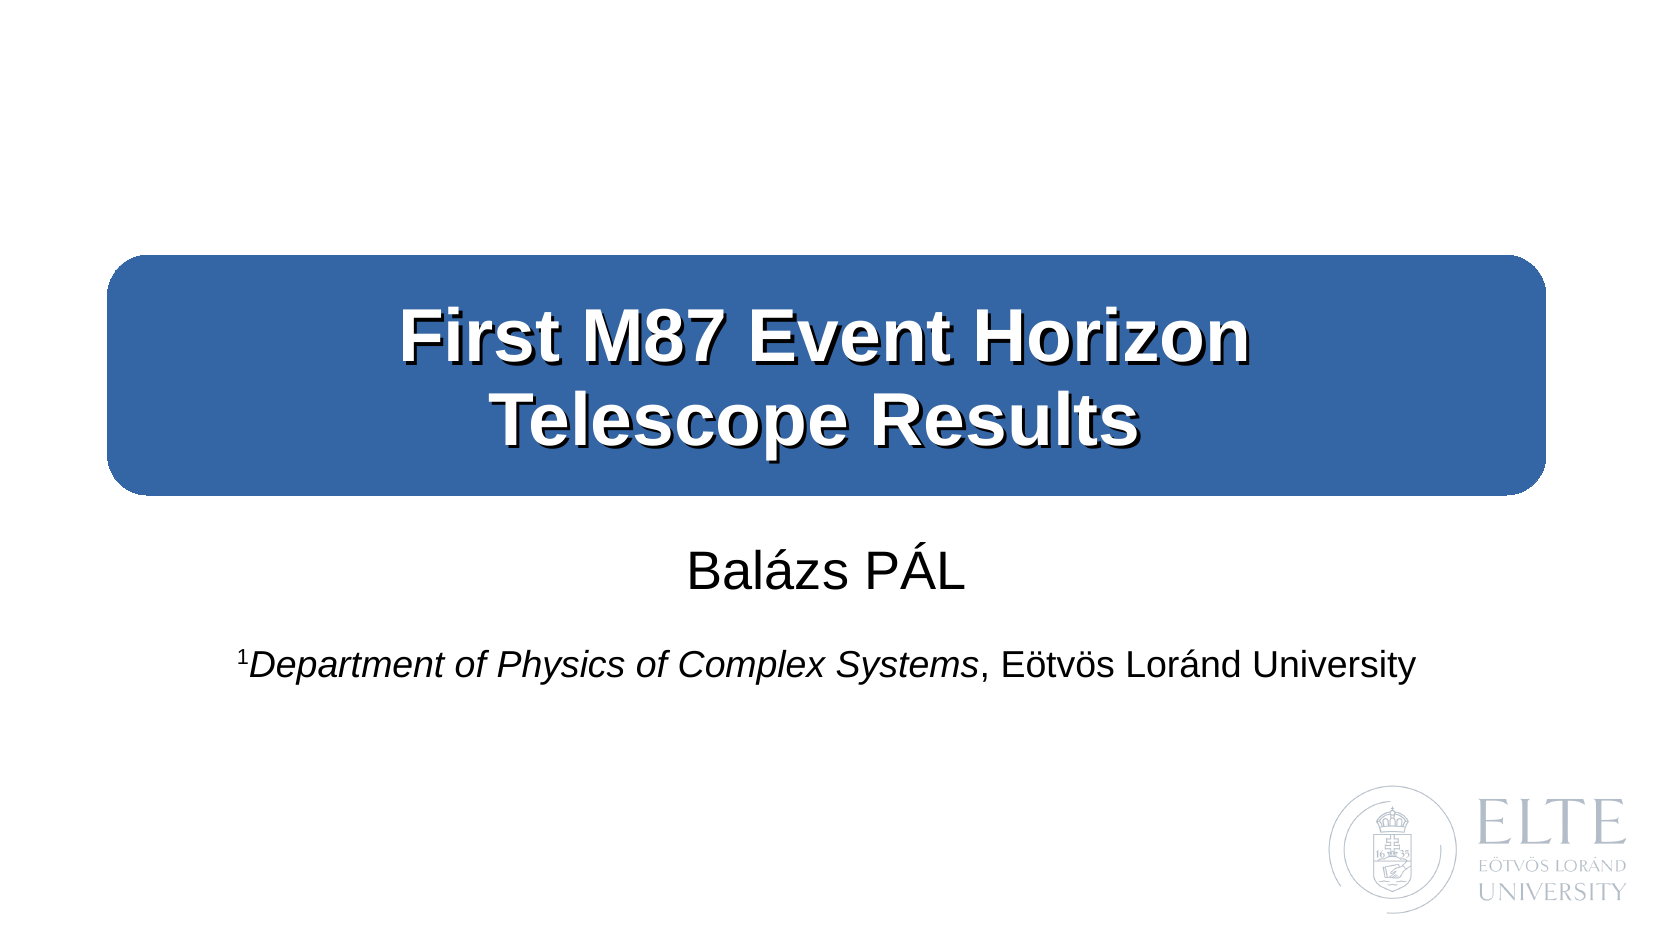

# First M87 Event Horizon Telescope Results
Balázs PÁL
1Department of Physics of Complex Systems, Eötvös Loránd University